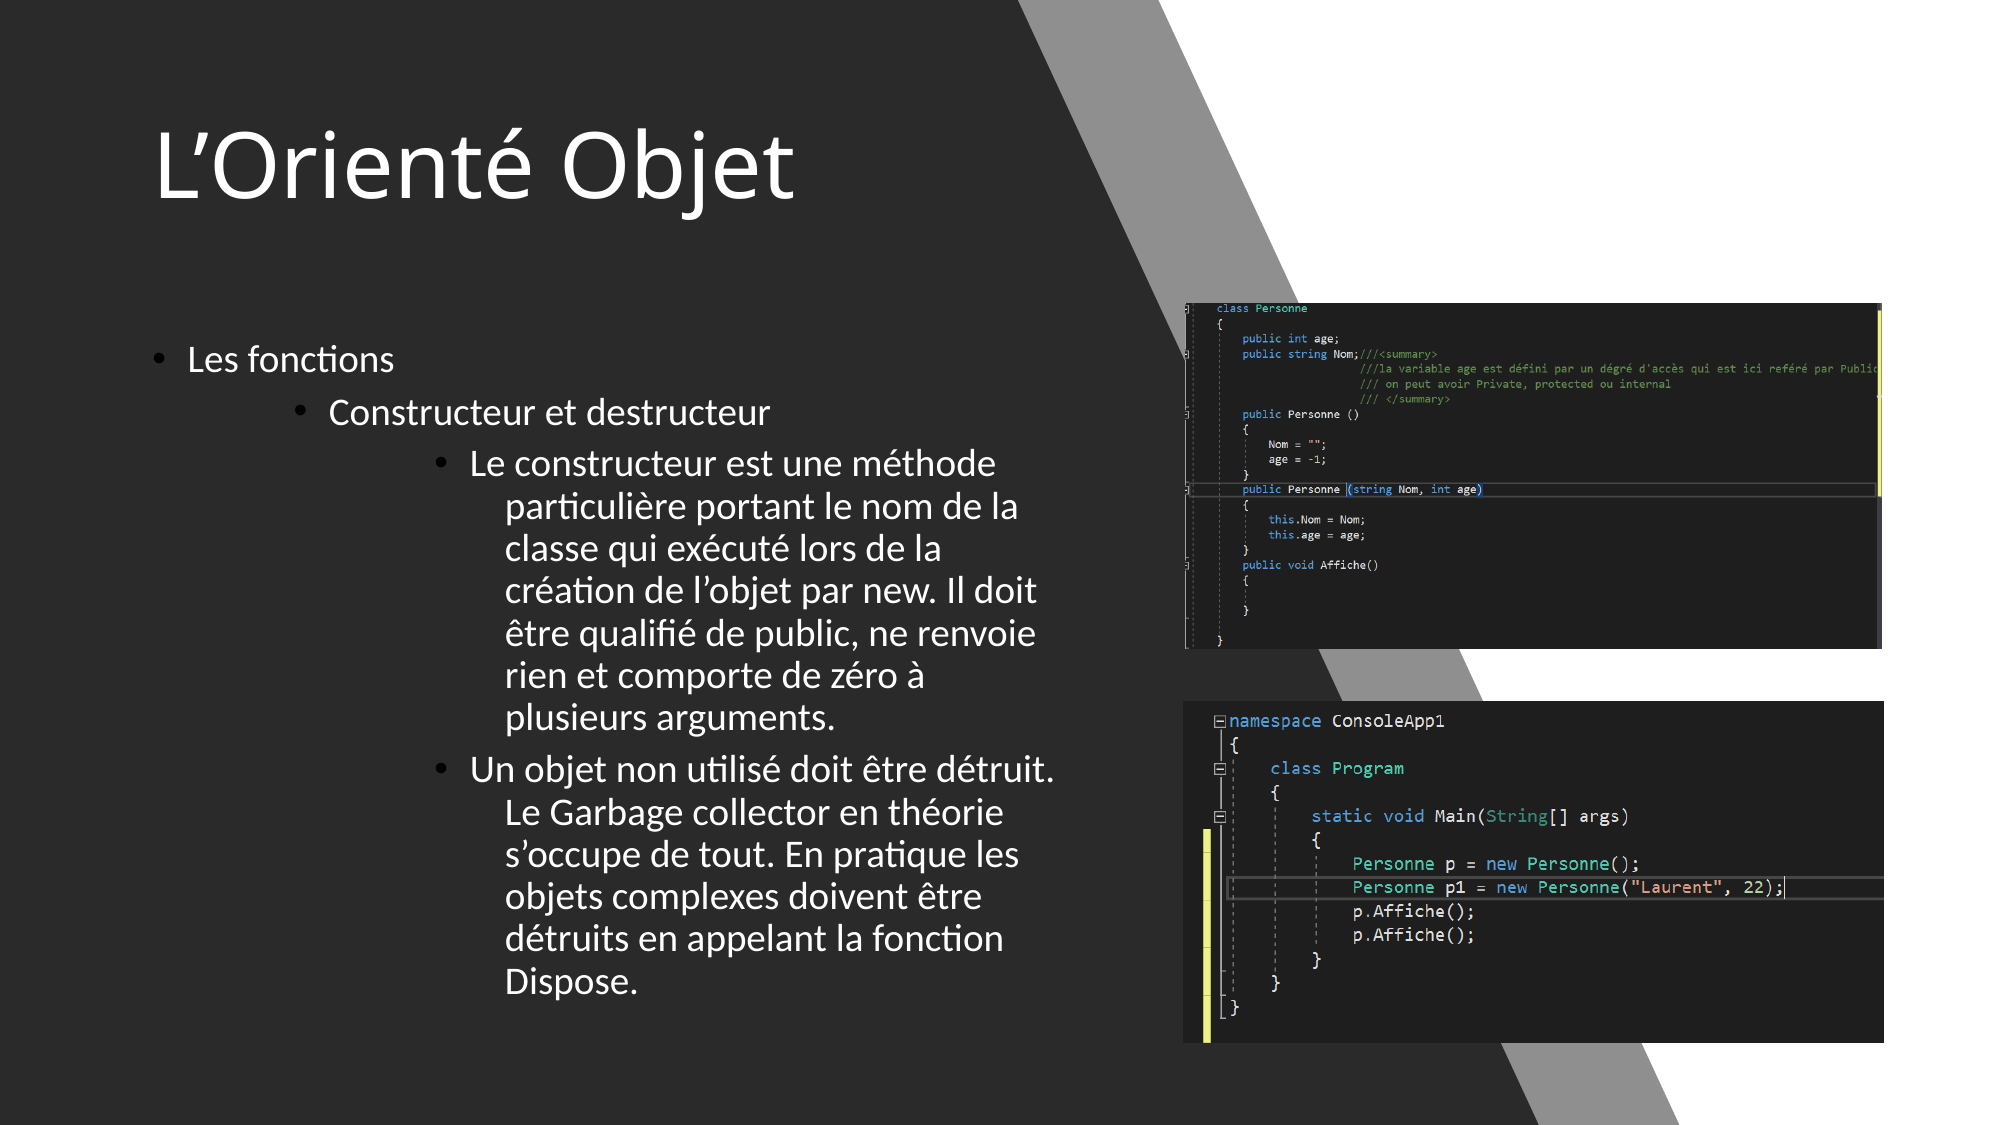

# L’Orienté Objet
Les fonctions
Constructeur et destructeur
Le constructeur est une méthode particulière portant le nom de la classe qui exécuté lors de la création de l’objet par new. Il doit être qualifié de public, ne renvoie rien et comporte de zéro à plusieurs arguments.
Un objet non utilisé doit être détruit. Le Garbage collector en théorie s’occupe de tout. En pratique les objets complexes doivent être détruits en appelant la fonction Dispose.